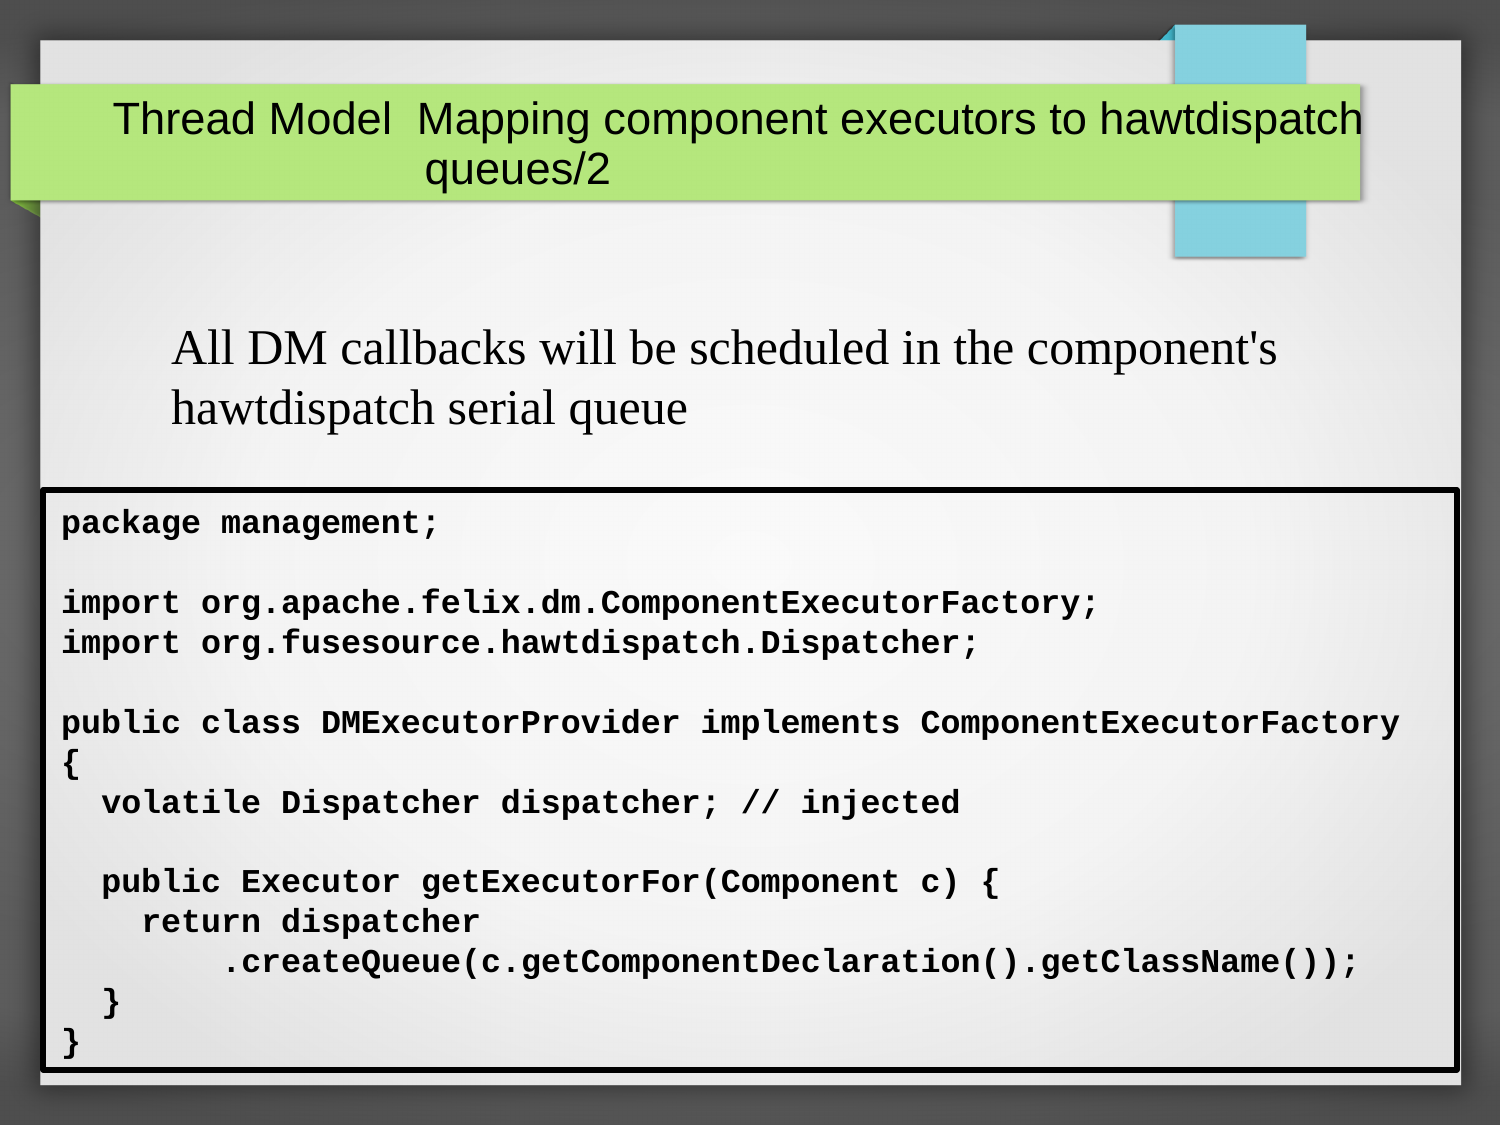

# Thread Model Mapping component executors to hawtdispatch queues/2
All DM callbacks will be scheduled in the component's
hawtdispatch serial queue
package management;
import org.apache.felix.dm.ComponentExecutorFactory;
import org.fusesource.hawtdispatch.Dispatcher;
public class DMExecutorProvider implements ComponentExecutorFactory {
 volatile Dispatcher dispatcher; // injected
 public Executor getExecutorFor(Component c) {
 return dispatcher
 .createQueue(c.getComponentDeclaration().getClassName());
 }
}